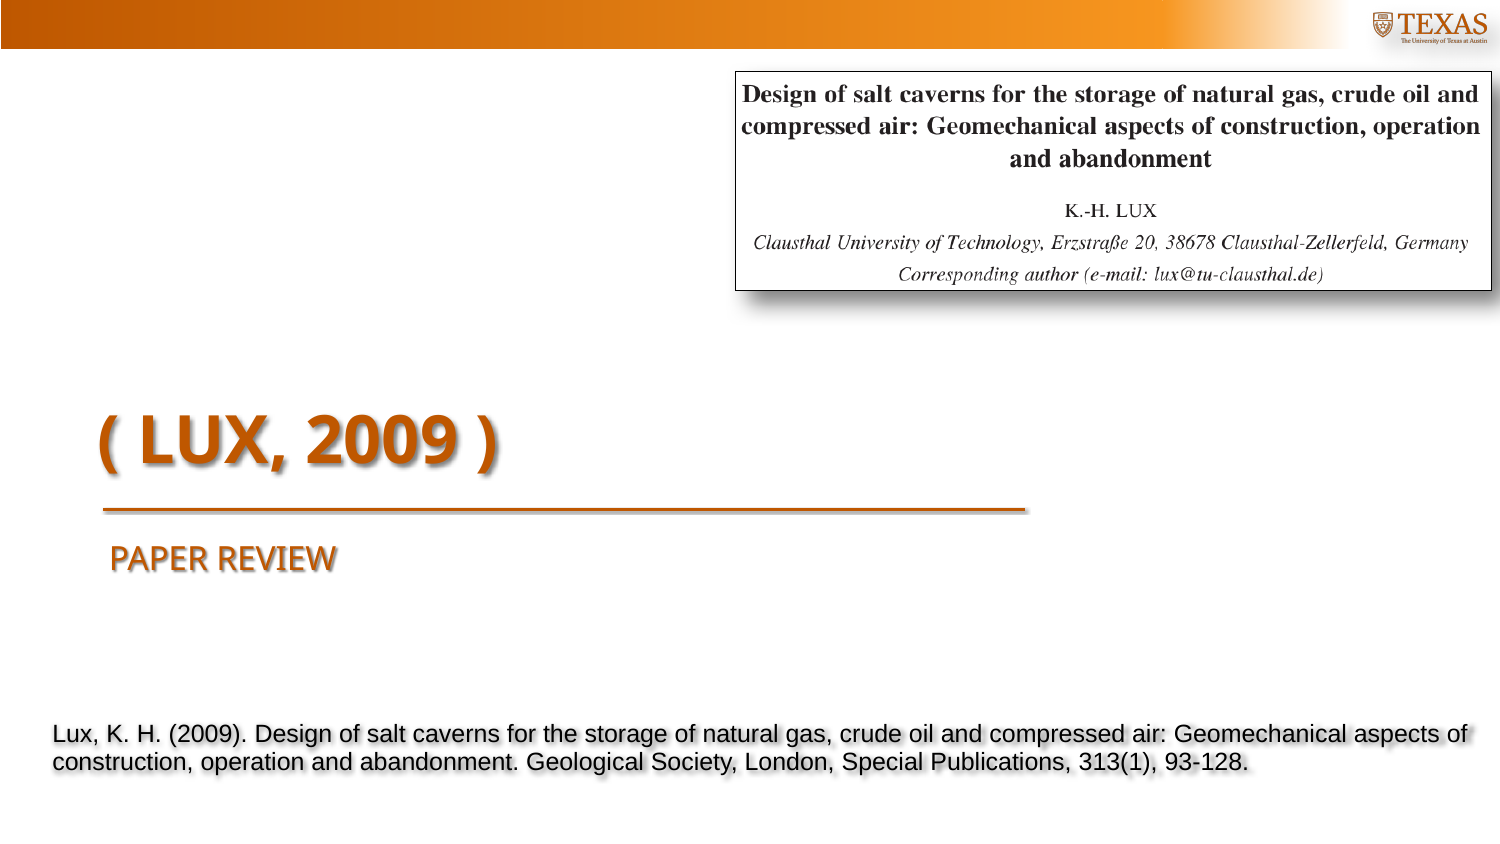

( Lux, 2009 )
PAPER REVIEW
Lux, K. H. (2009). Design of salt caverns for the storage of natural gas, crude oil and compressed air: Geomechanical aspects of construction, operation and abandonment. Geological Society, London, Special Publications, 313(1), 93-128.